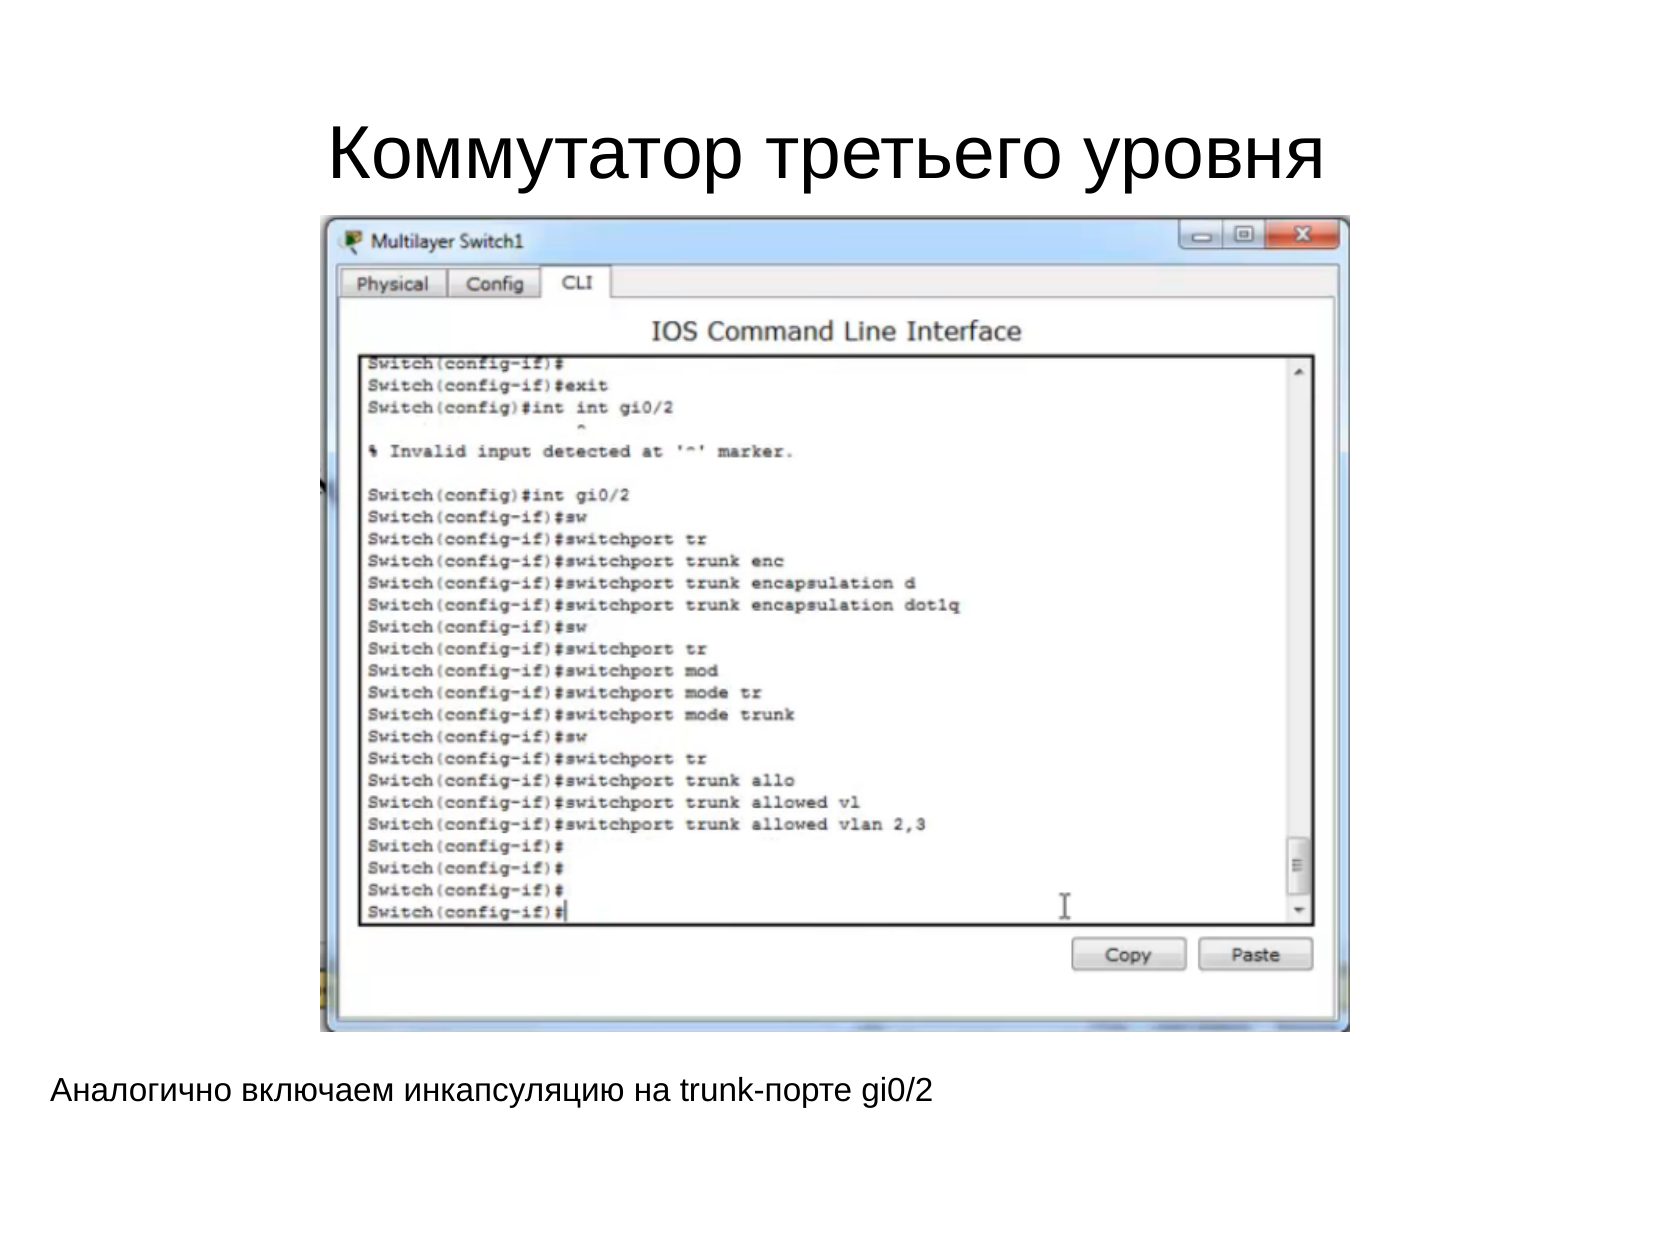

# Коммутатор третьего уровня
Аналогично включаем инкапсуляцию на trunk-порте gi0/2